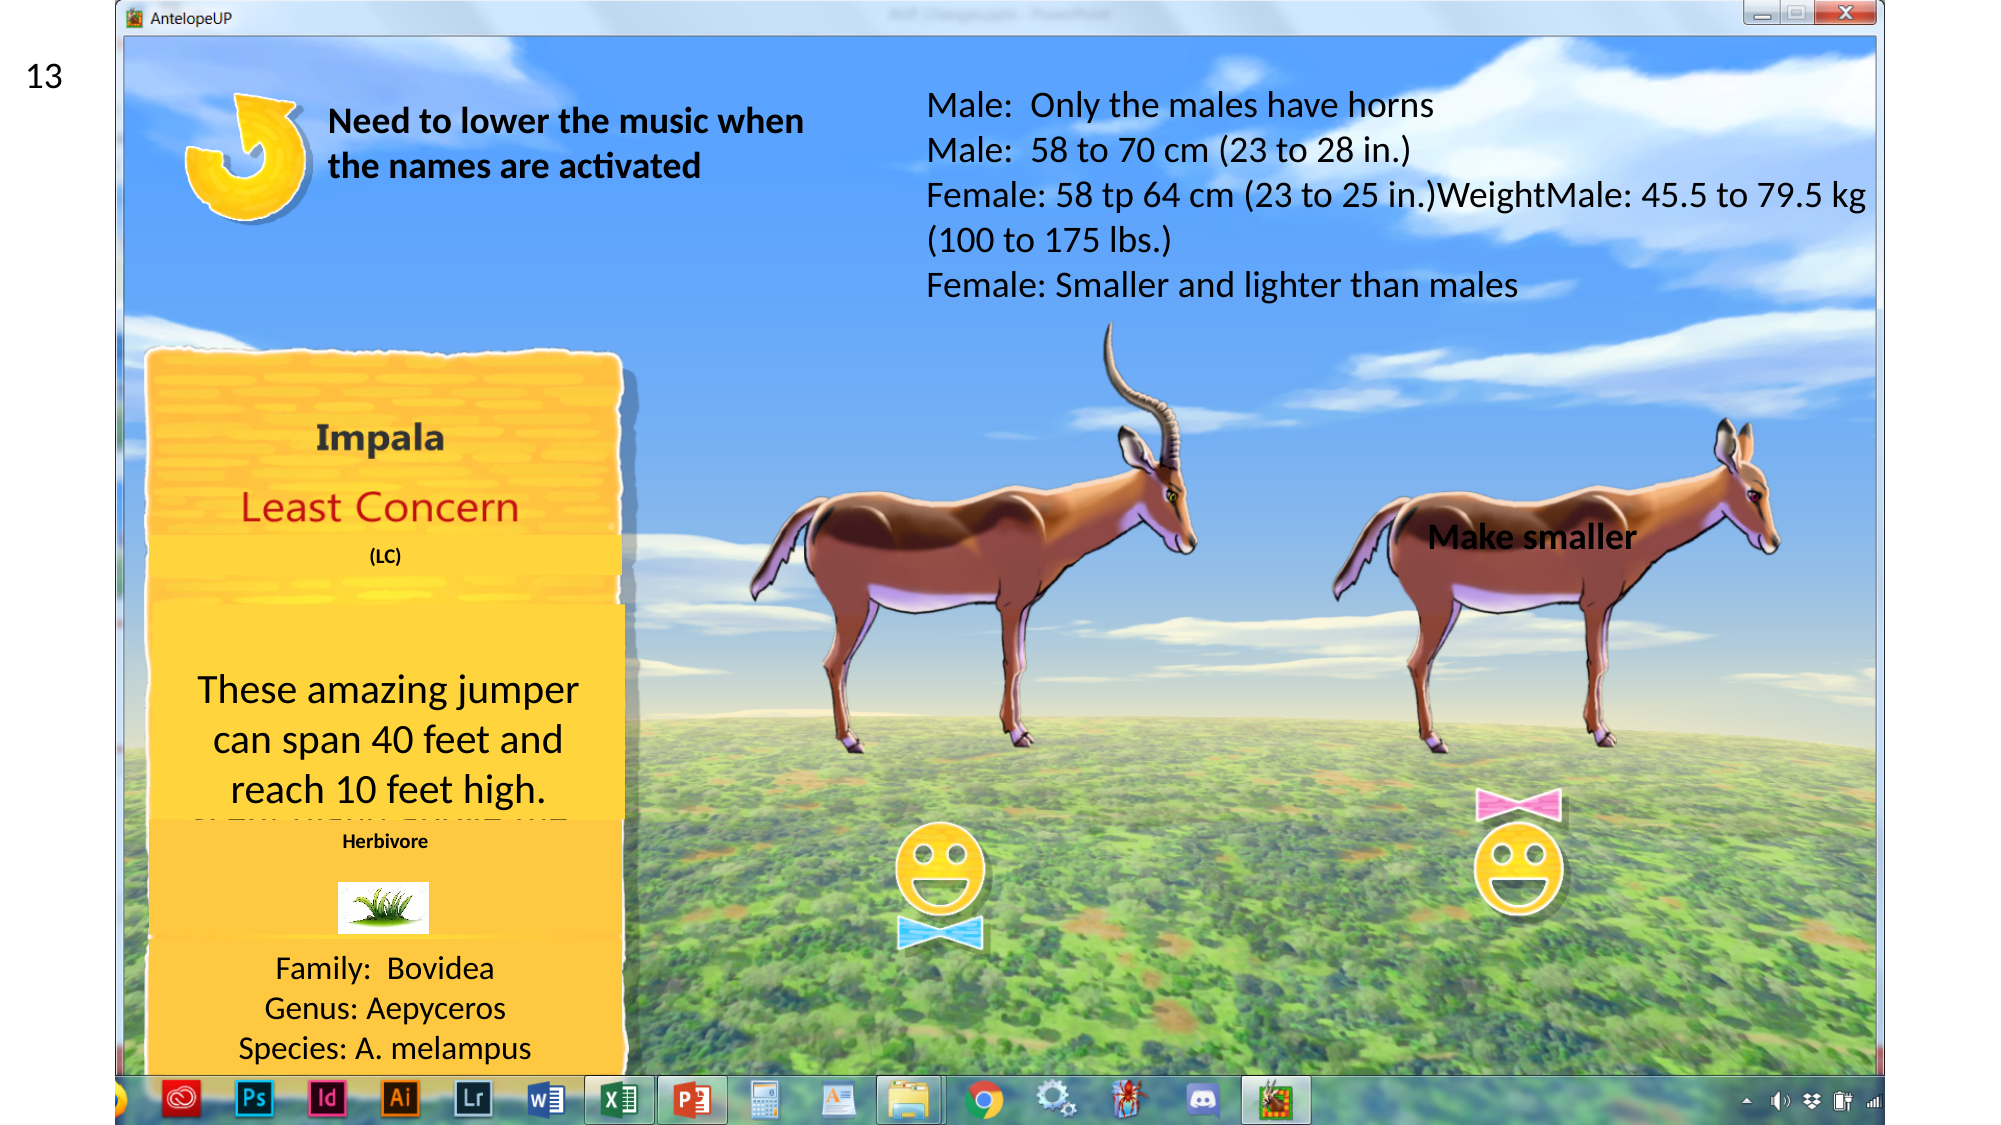

13
Male: Only the males have horns
Male: 58 to 70 cm (23 to 28 in.)
Female: 58 tp 64 cm (23 to 25 in.)WeightMale: 45.5 to 79.5 kg (100 to 175 lbs.)
Female: Smaller and lighter than males
Need to lower the music when the names are activated
Make smaller
(LC)
These amazing jumper can span 40 feet and reach 10 feet high.
Herbivore
Family: Bovidea
Genus: Aepyceros
Species: A. melampus